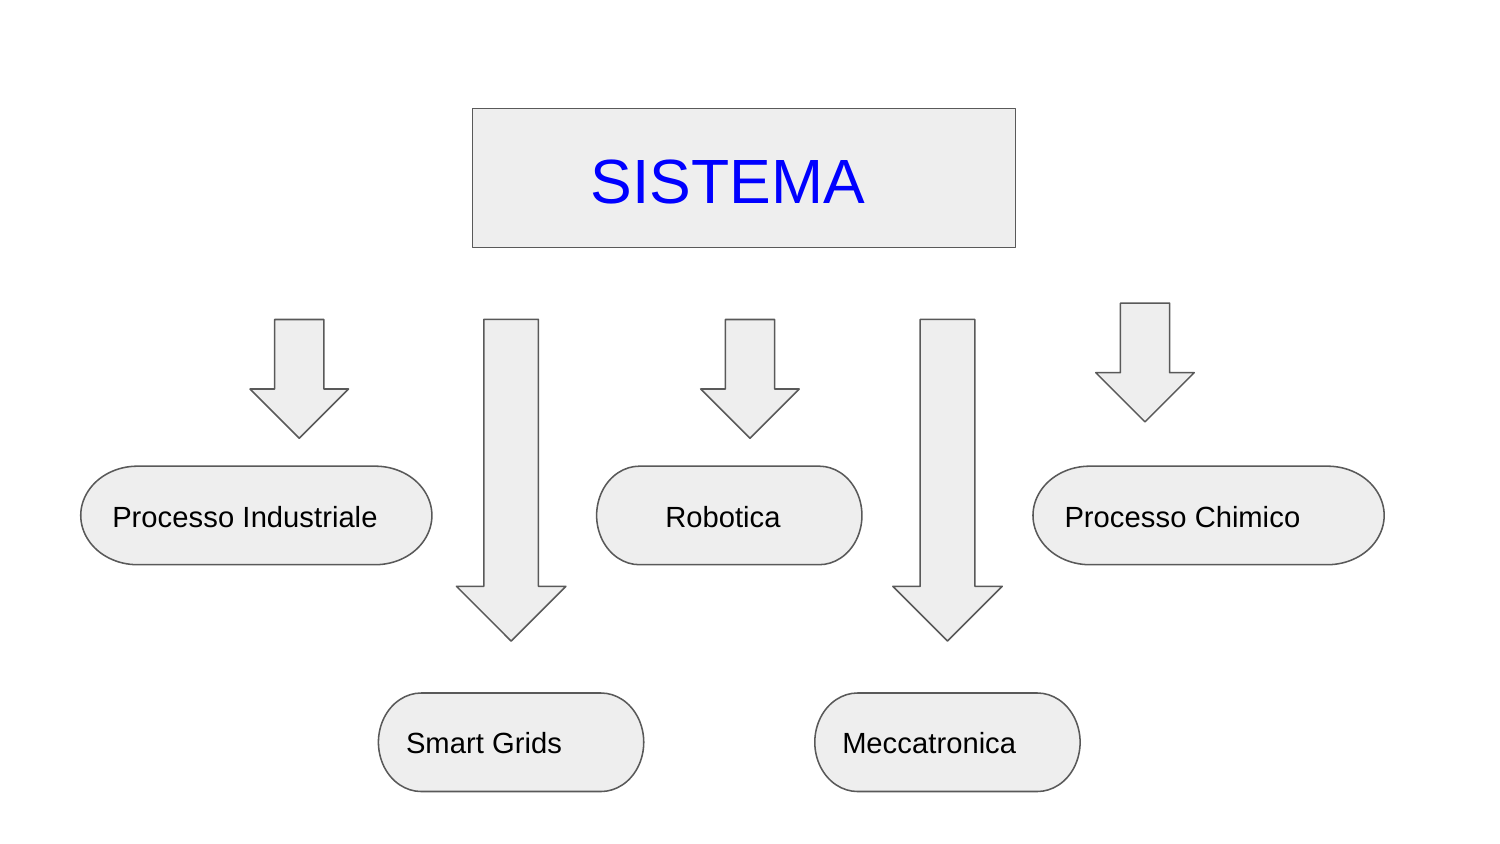

#
 SISTEMA
Processo Industriale
 Robotica
Processo Chimico
Smart Grids
Meccatronica